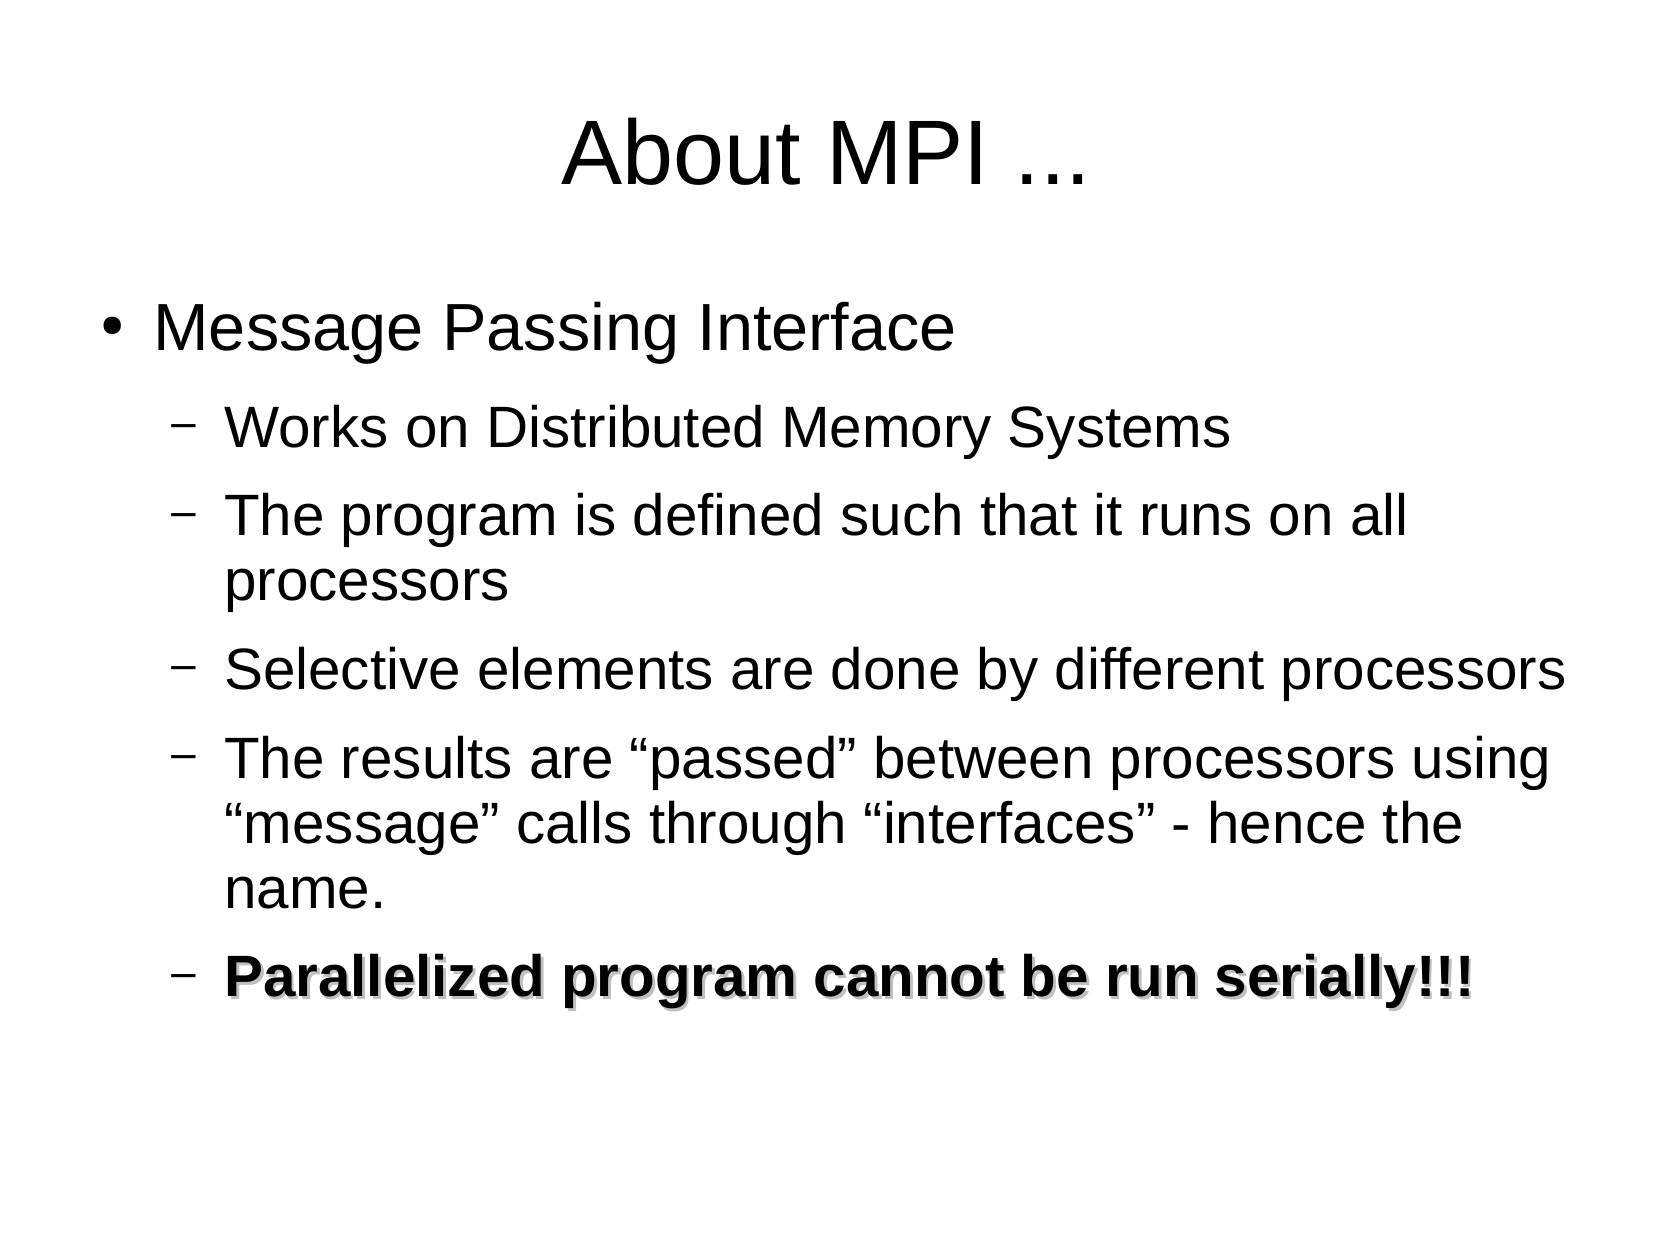

# About MPI ...
Message Passing Interface
Works on Distributed Memory Systems
The program is defined such that it runs on all processors
Selective elements are done by different processors
The results are “passed” between processors using “message” calls through “interfaces” - hence the name.
Parallelized program cannot be run serially!!!